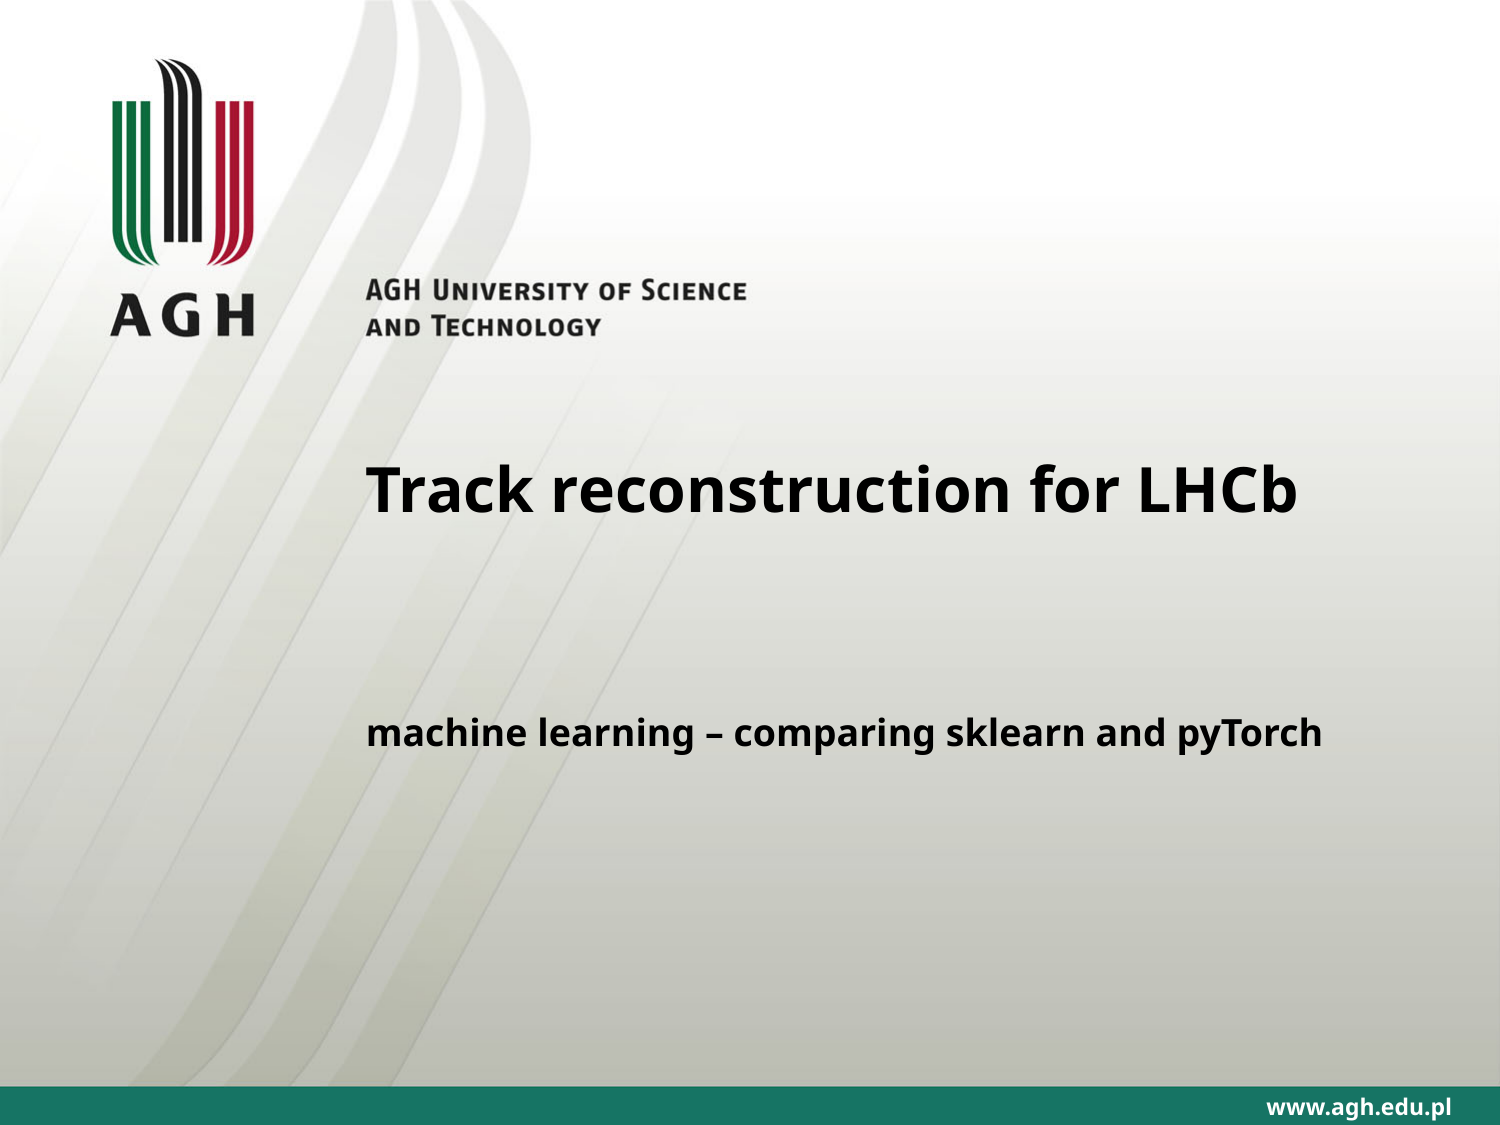

Track reconstruction for LHCb
machine learning – comparing sklearn and pyTorch
www.agh.edu.pl